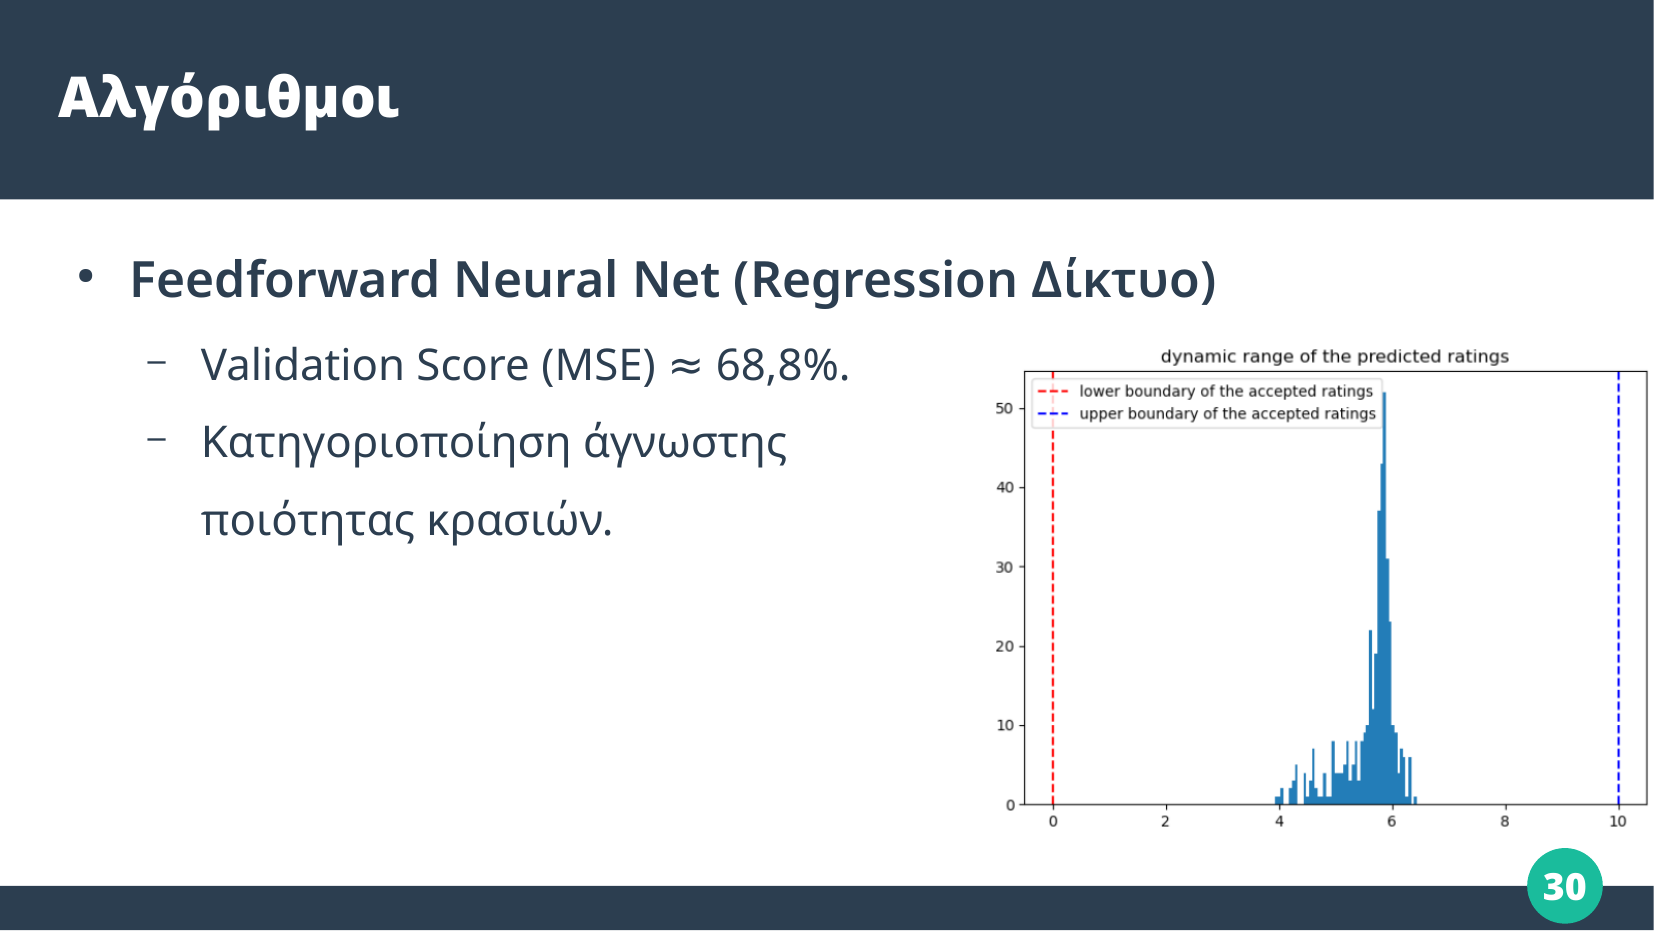

# Αλγόριθμοι
Feedforward Neural Net (Regression Δίκτυο)
Validation Score (MSE) ≈ 68,8%.
Κατηγοριοποίηση άγνωστης
ποιότητας κρασιών.